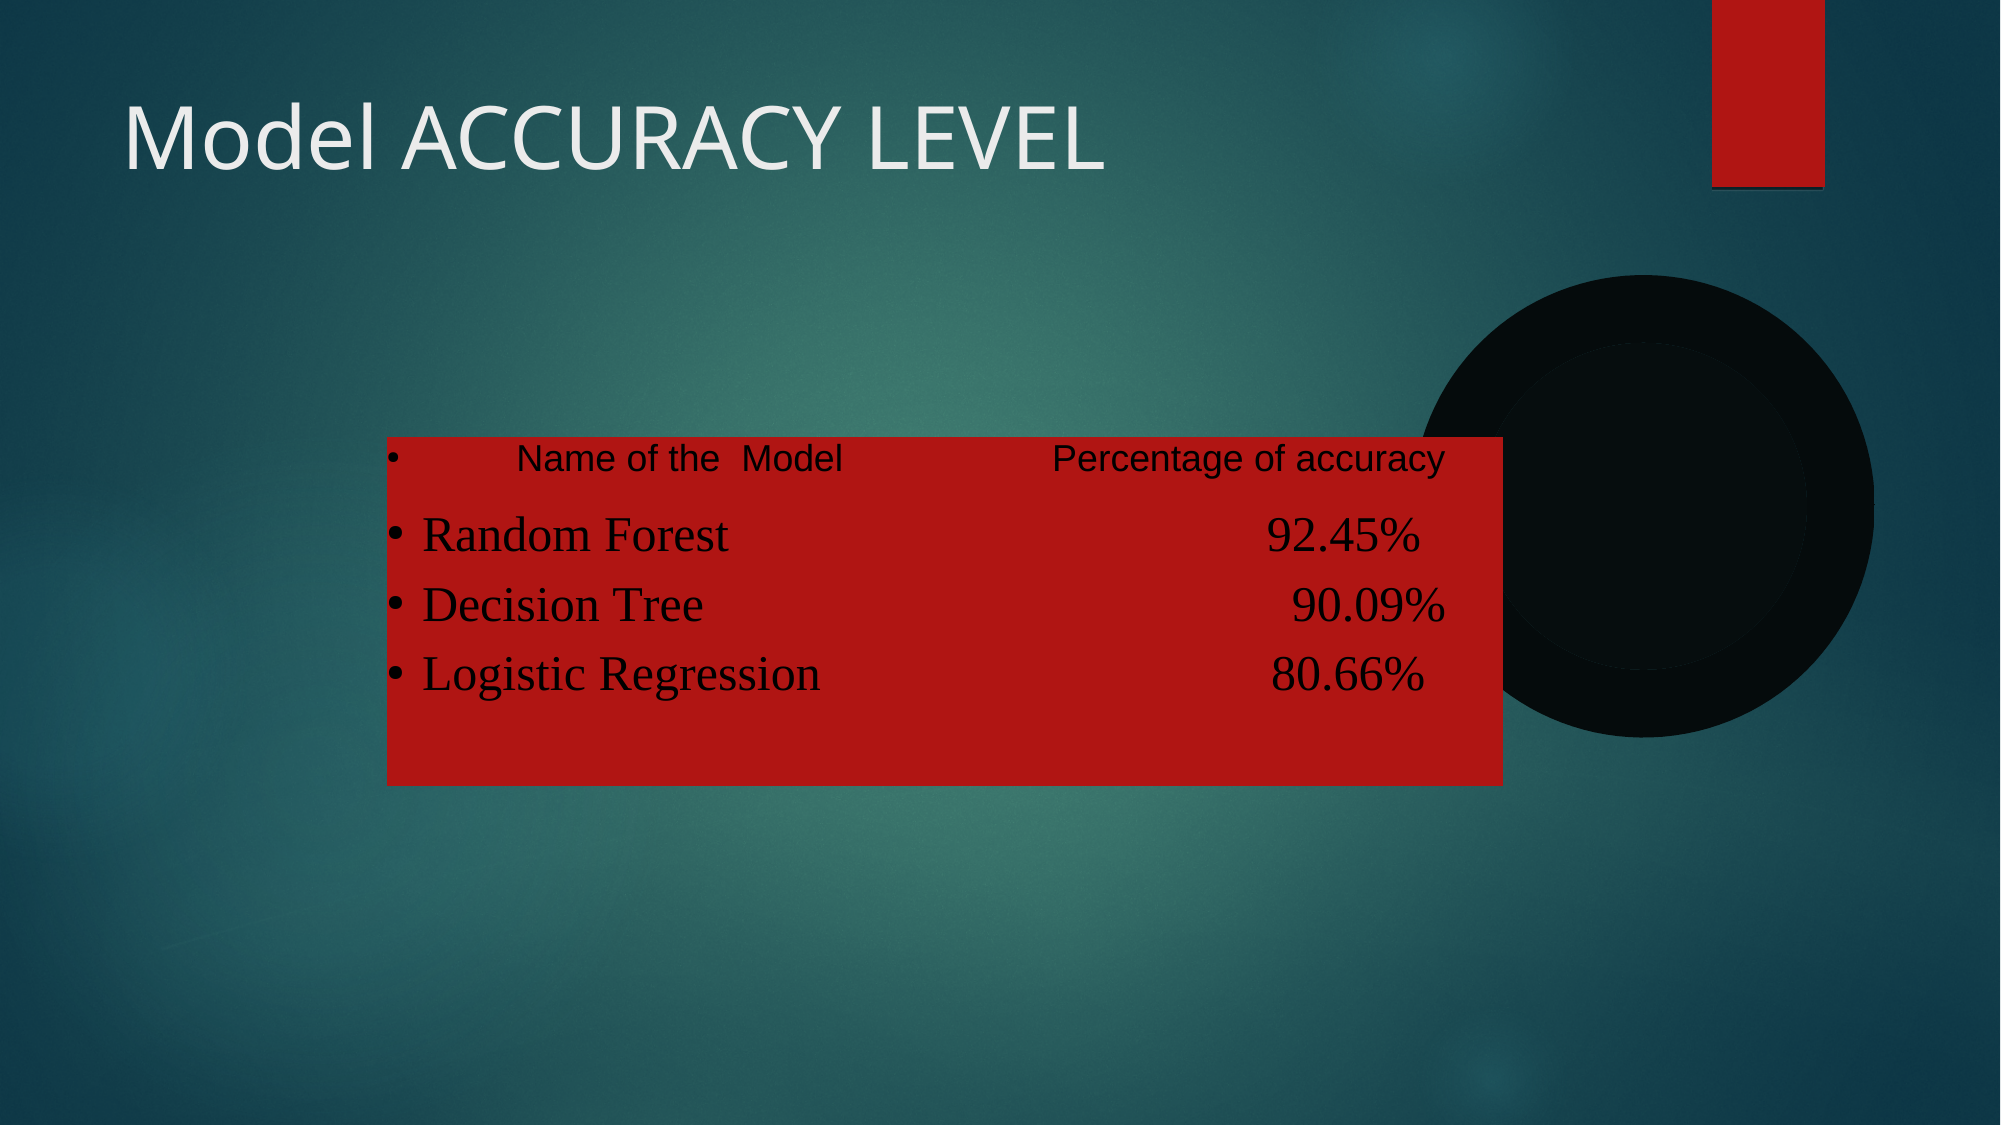

# Model ACCURACY LEVEL
| Name of the Model Percentage of accuracy |
| --- |
| Random Forest 92.45% |
| Decision Tree 90.09% |
| Logistic Regression 80.66% |
| |